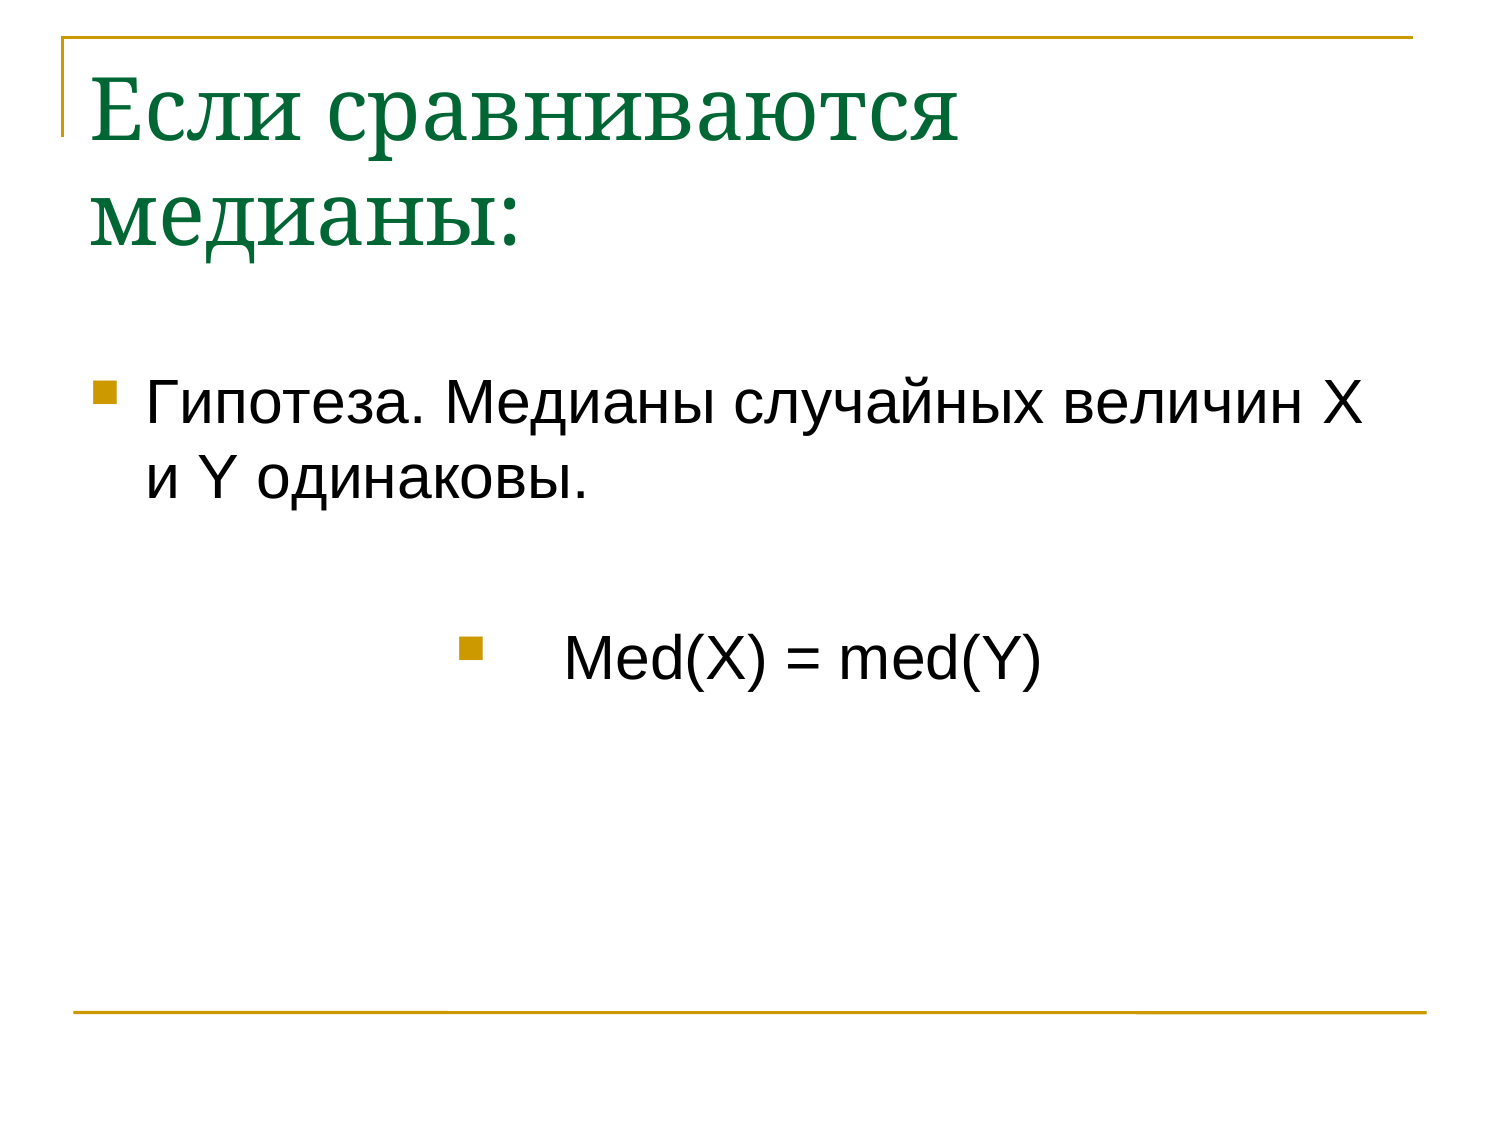

# Если сравниваются медианы:
Гипотеза. Медианы случайных величин X и Y одинаковы.
 Med(X) = med(Y)